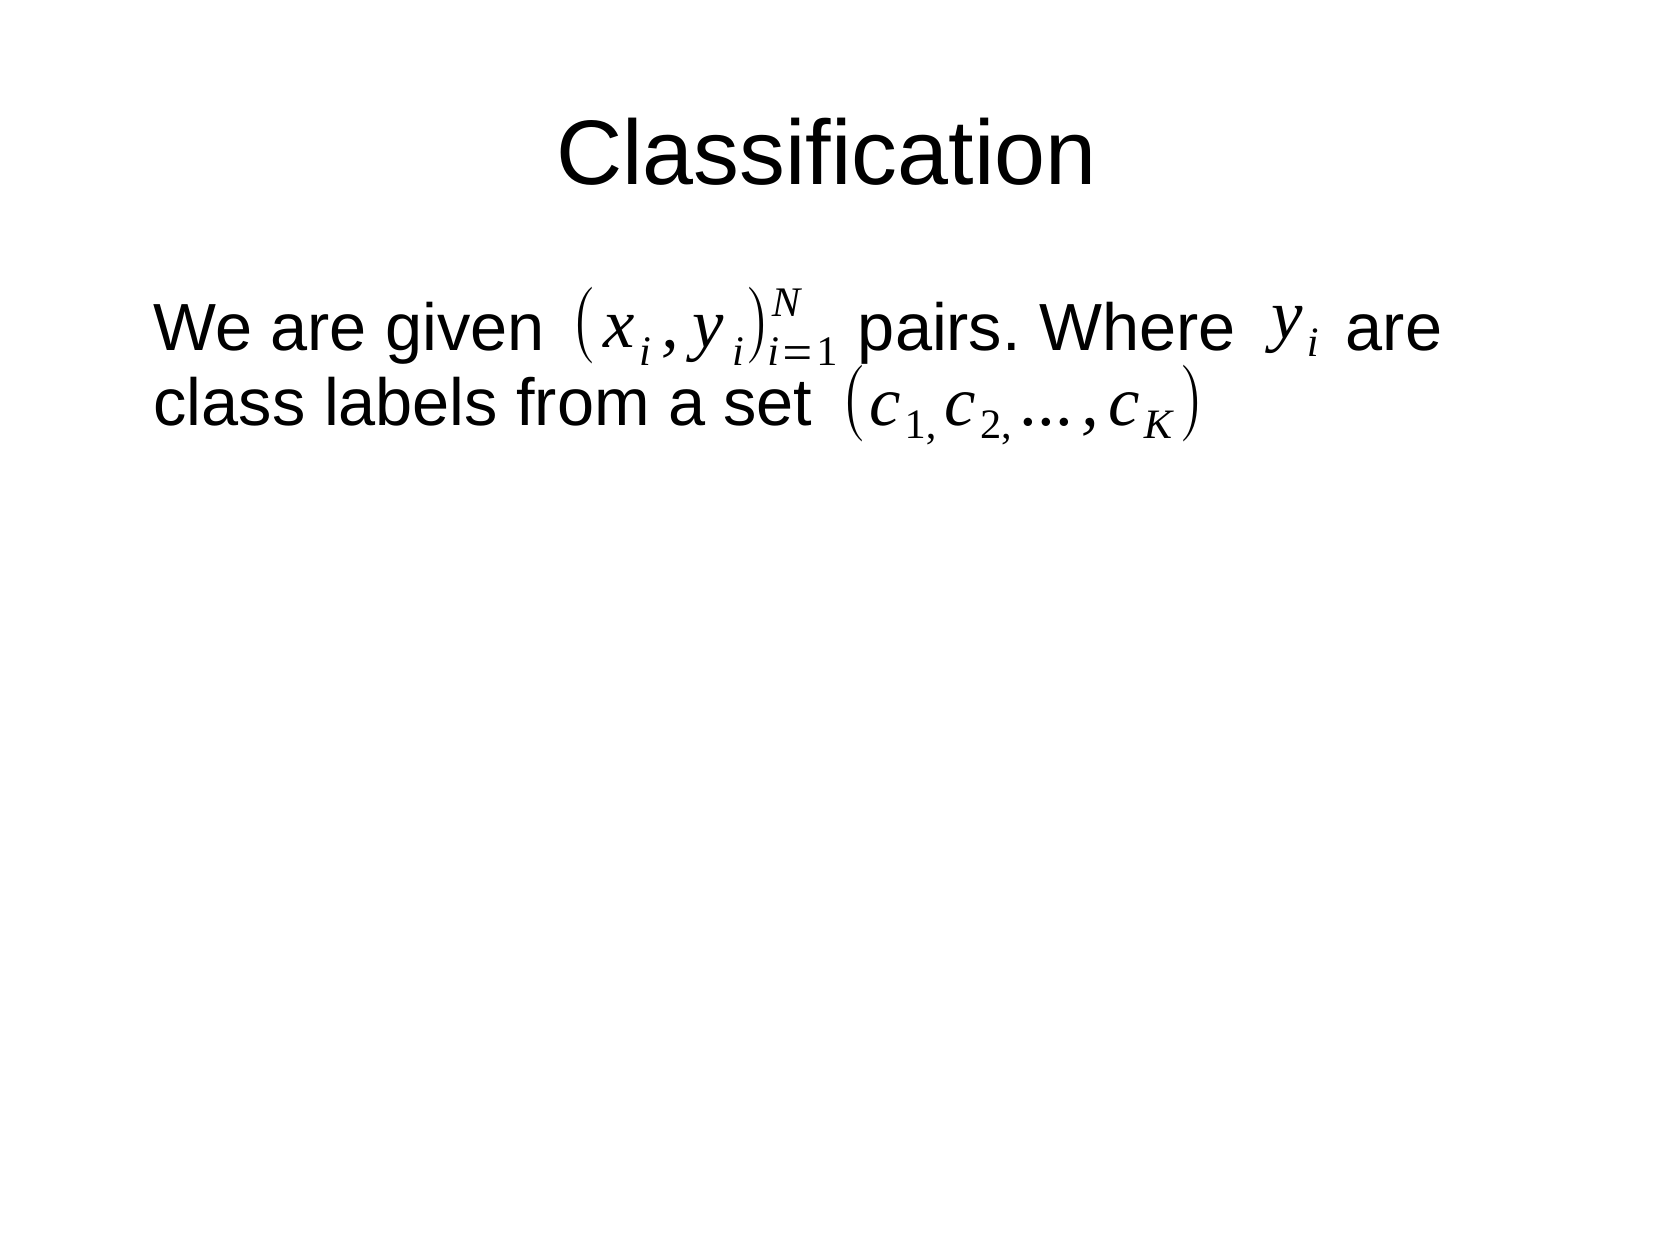

# Classification
We are given pairs. Where are class labels from a set